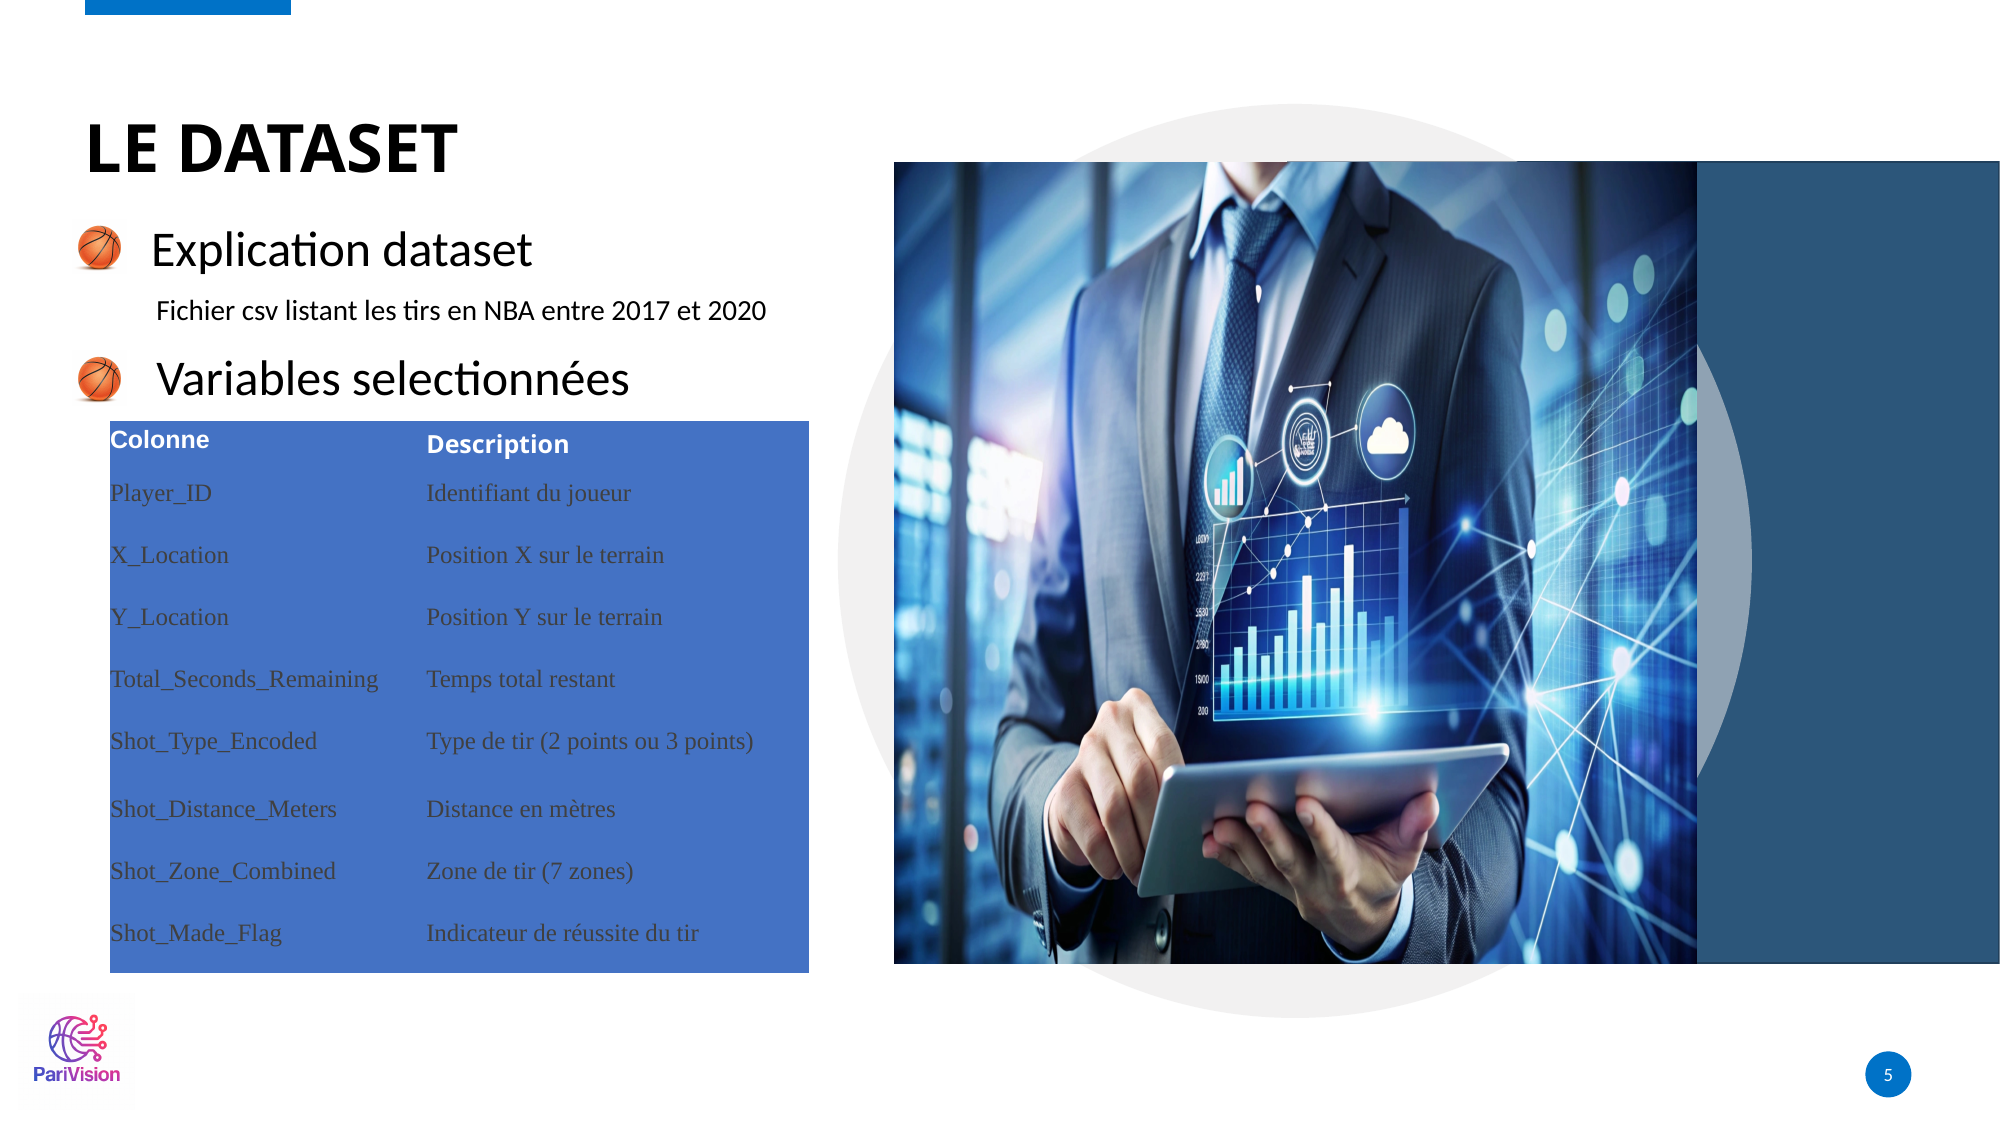

# Le dataset
 Explication dataset
 Fichier csv listant les tirs en NBA entre 2017 et 2020
 Variables selectionnées
| Colonne | Description |
| --- | --- |
| Player\_ID | Identifiant du joueur |
| X\_Location | Position X sur le terrain |
| Y\_Location | Position Y sur le terrain |
| Total\_Seconds\_Remaining | Temps total restant |
| Shot\_Type\_Encoded | Type de tir (2 points ou 3 points) |
| Shot\_Distance\_Meters | Distance en mètres |
| Shot\_Zone\_Combined | Zone de tir (7 zones) |
| Shot\_Made\_Flag | Indicateur de réussite du tir |
| Avant préprocessing | |
| --- | --- |
| Game ID | Shot Zone Range |
| Game Event ID | Shot Distance |
| Player ID | X Location |
| Player Name | Y Location |
| Team Name | Shot Made Flag |
| Period | Game Date |
| Minutes Remaining | Home Team |
| Seconds Remaining | Away Team |
| Action Type | Season Type |
| Shot Type | |
| Shot Zone Basic | |
| Shot Zone Area | |